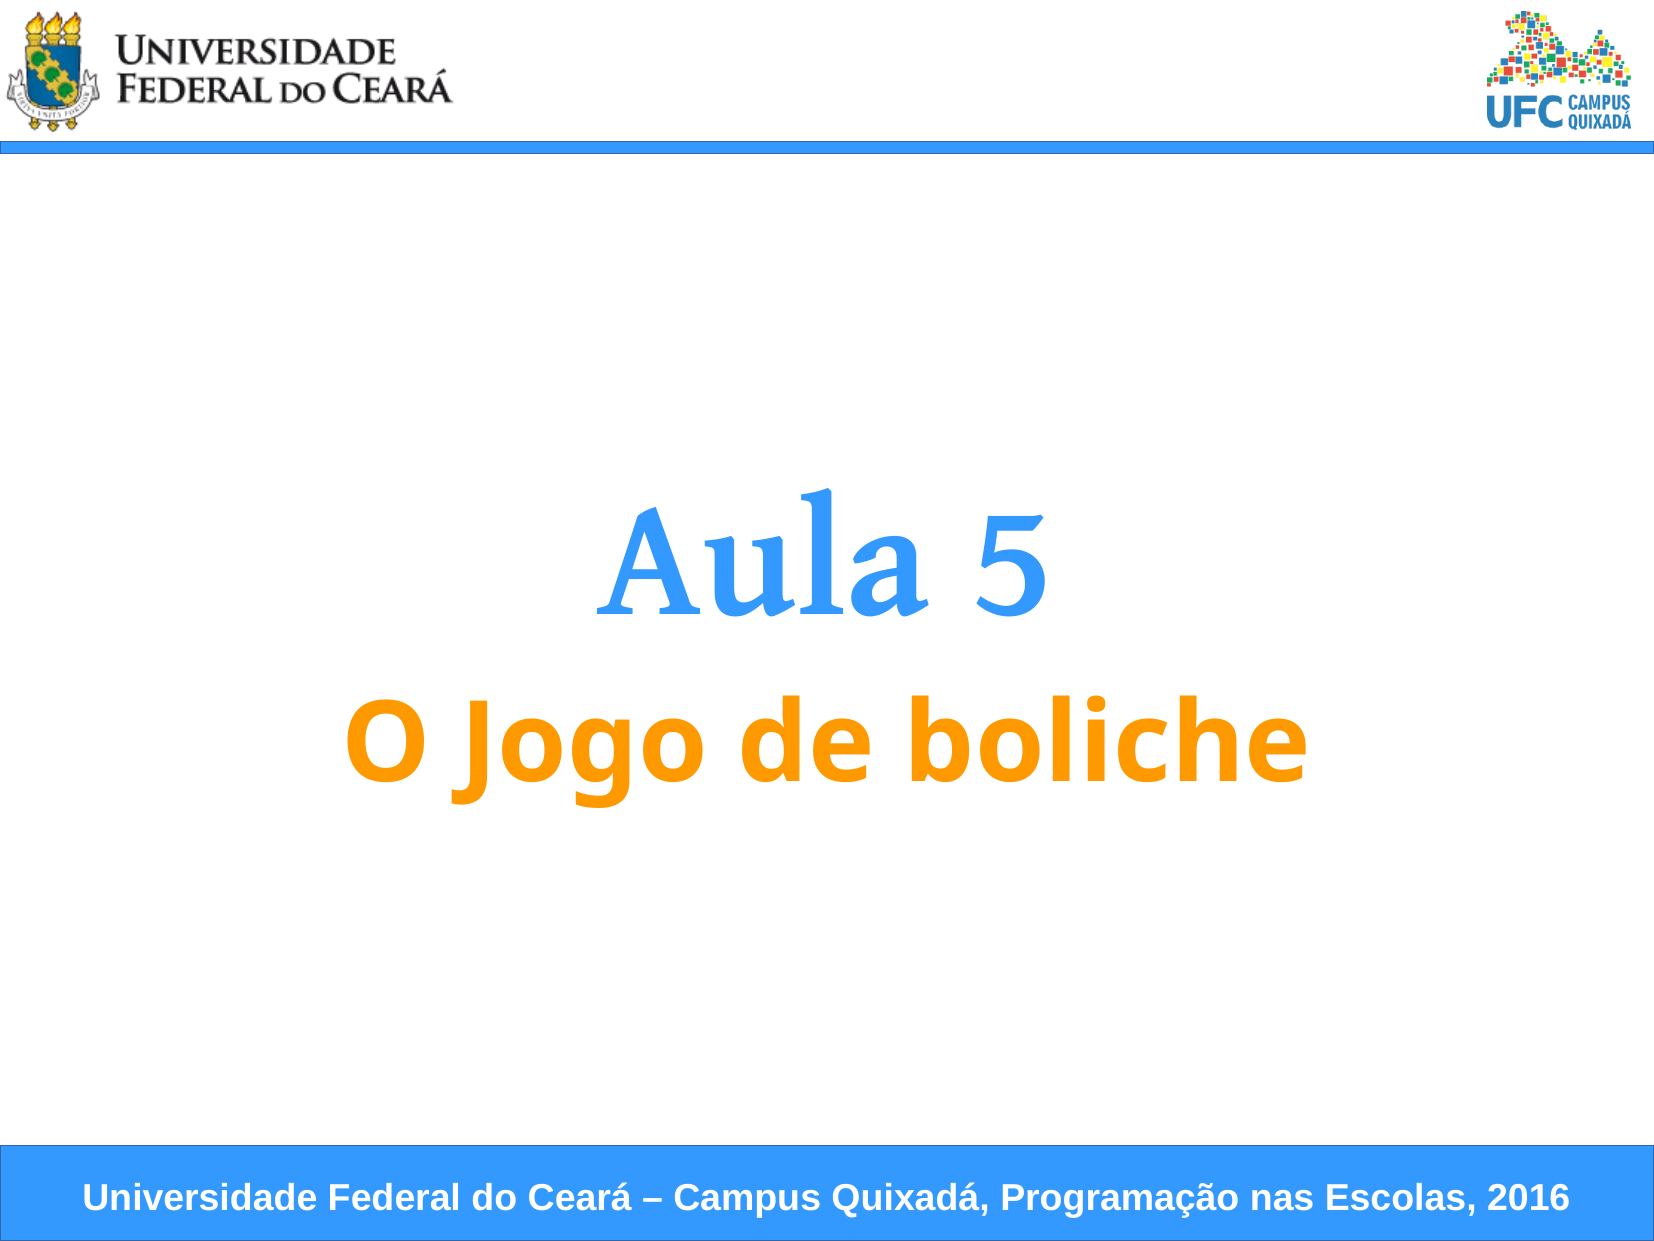

# Aula 5
O Jogo de boliche
Universidade Federal do Ceará – Campus Quixadá, Programação nas Escolas, 2016